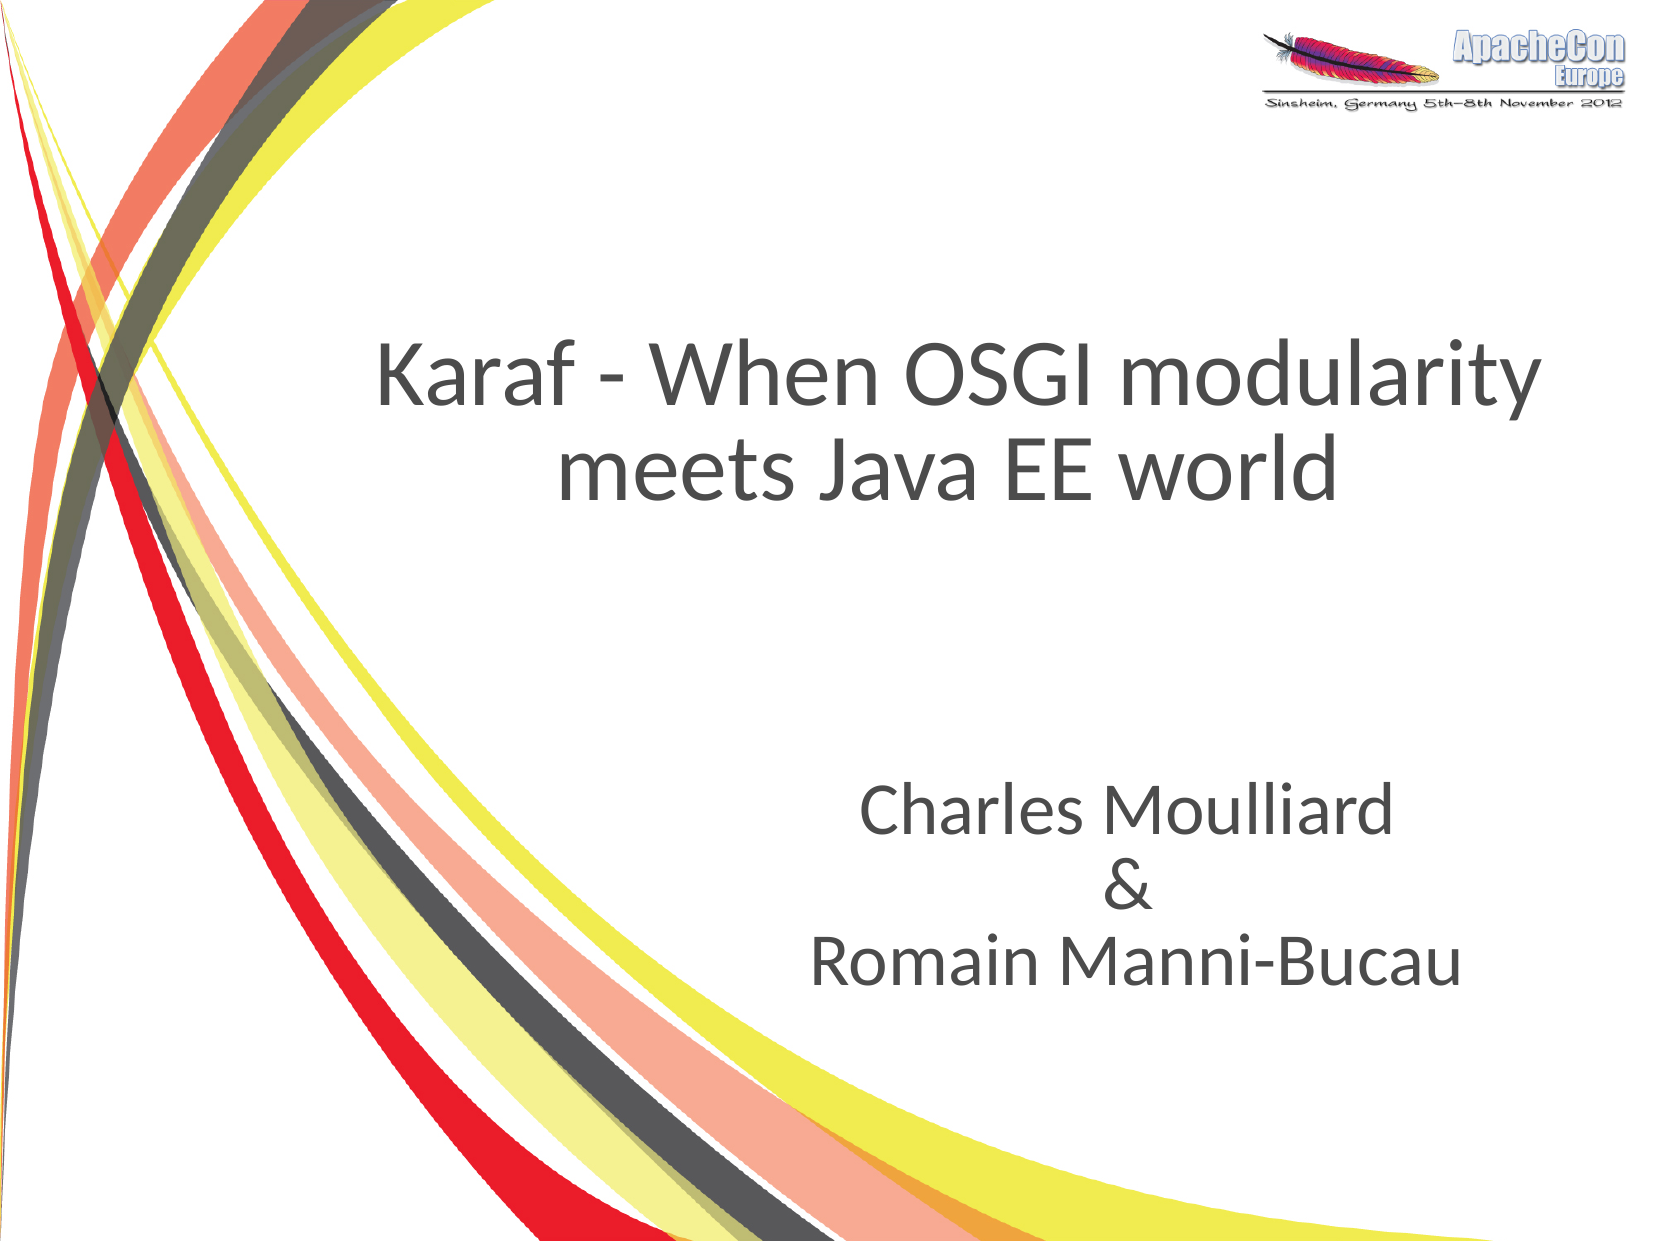

# Karaf - When OSGI modularity meets Java EE world
Charles Moulliard
&
Romain Manni-Bucau